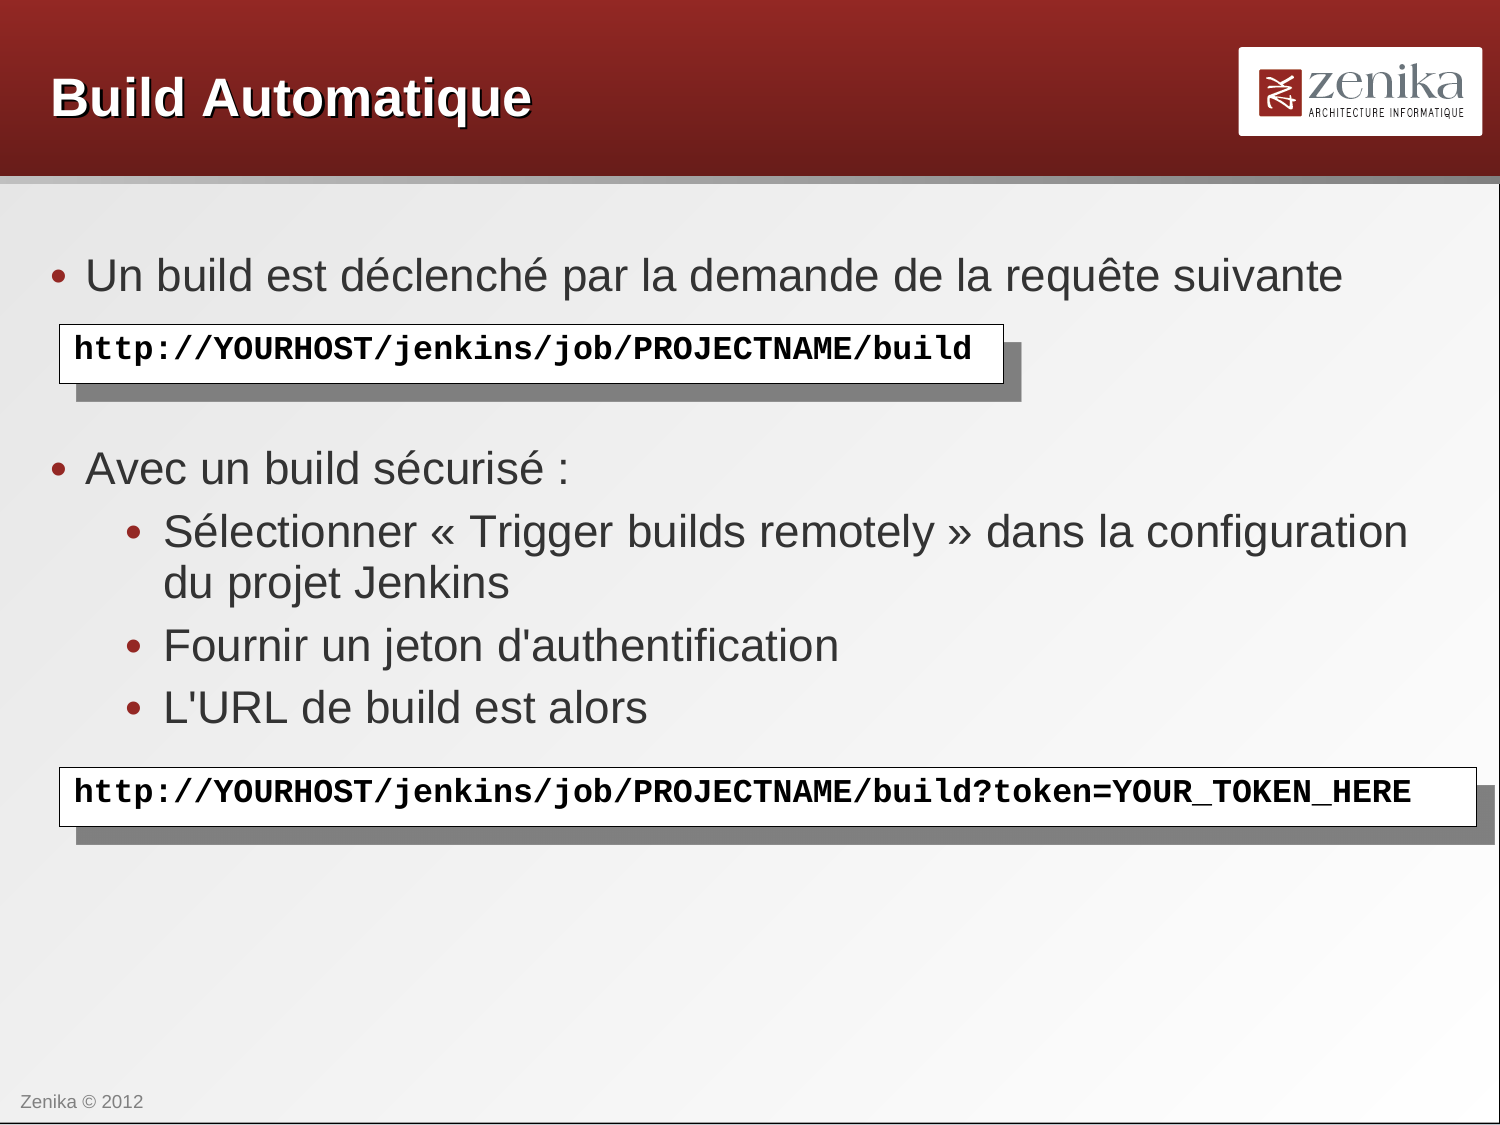

# Build Automatique
Un build est déclenché par la demande de la requête suivante
Avec un build sécurisé :
Sélectionner « Trigger builds remotely » dans la configuration du projet Jenkins
Fournir un jeton d'authentification
L'URL de build est alors
http://YOURHOST/jenkins/job/PROJECTNAME/build
http://YOURHOST/jenkins/job/PROJECTNAME/build?token=YOUR_TOKEN_HERE